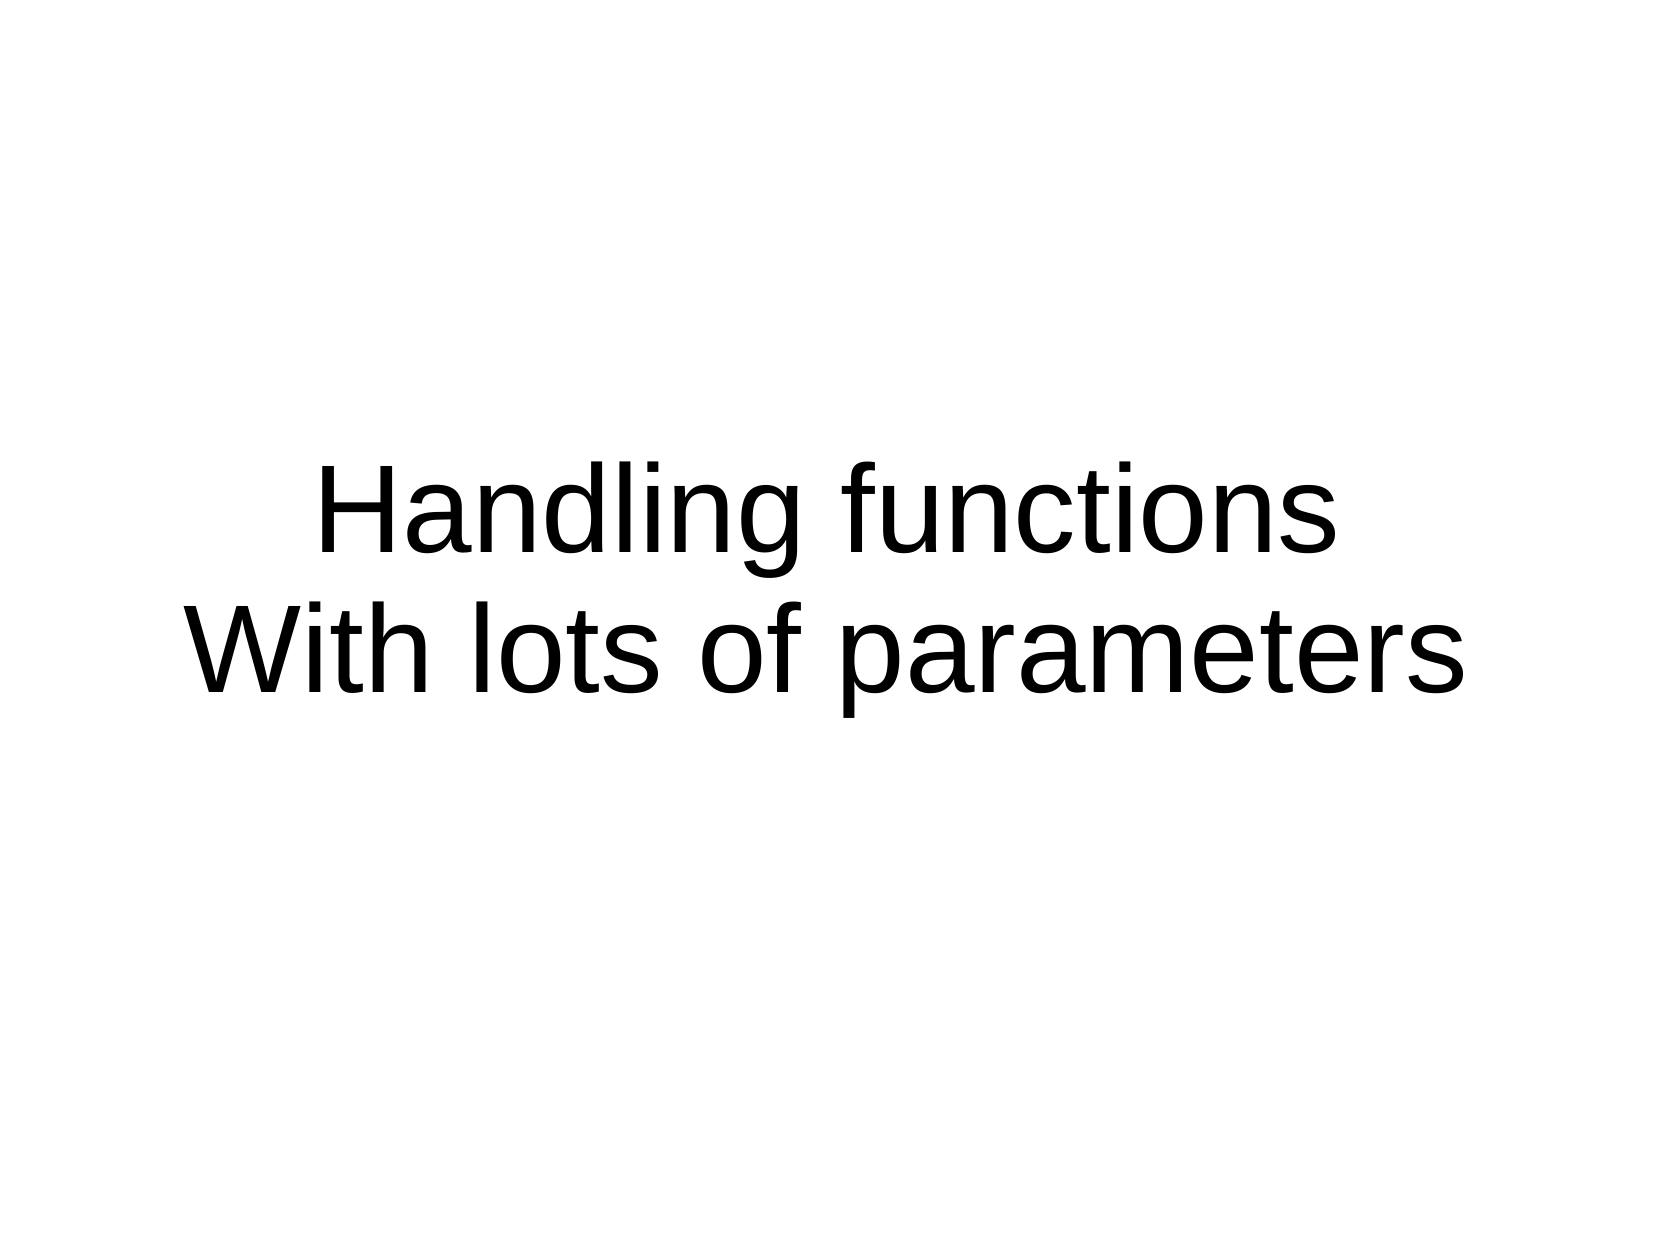

# Handling functions
With lots of parameters